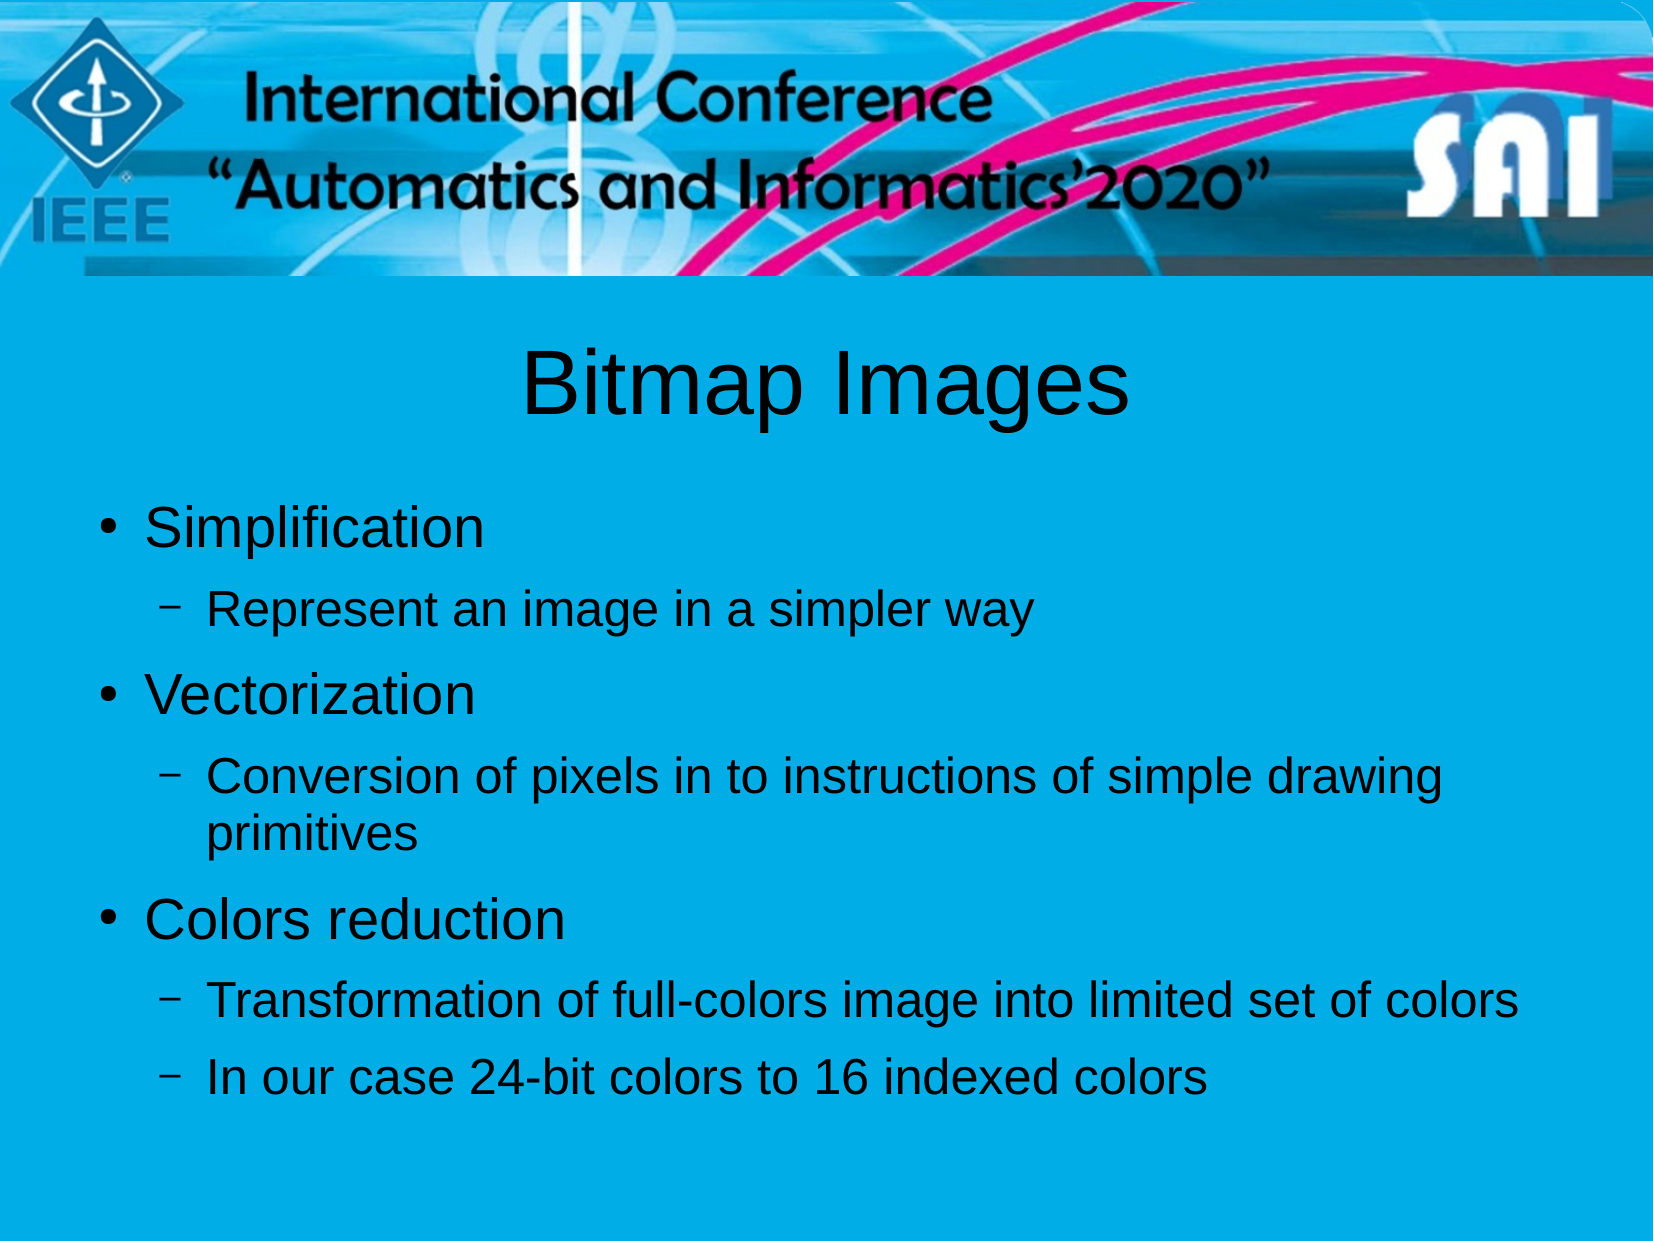

# Bitmap Images
Simplification
Represent an image in a simpler way
Vectorization
Conversion of pixels in to instructions of simple drawing primitives
Colors reduction
Transformation of full-colors image into limited set of colors
In our case 24-bit colors to 16 indexed colors